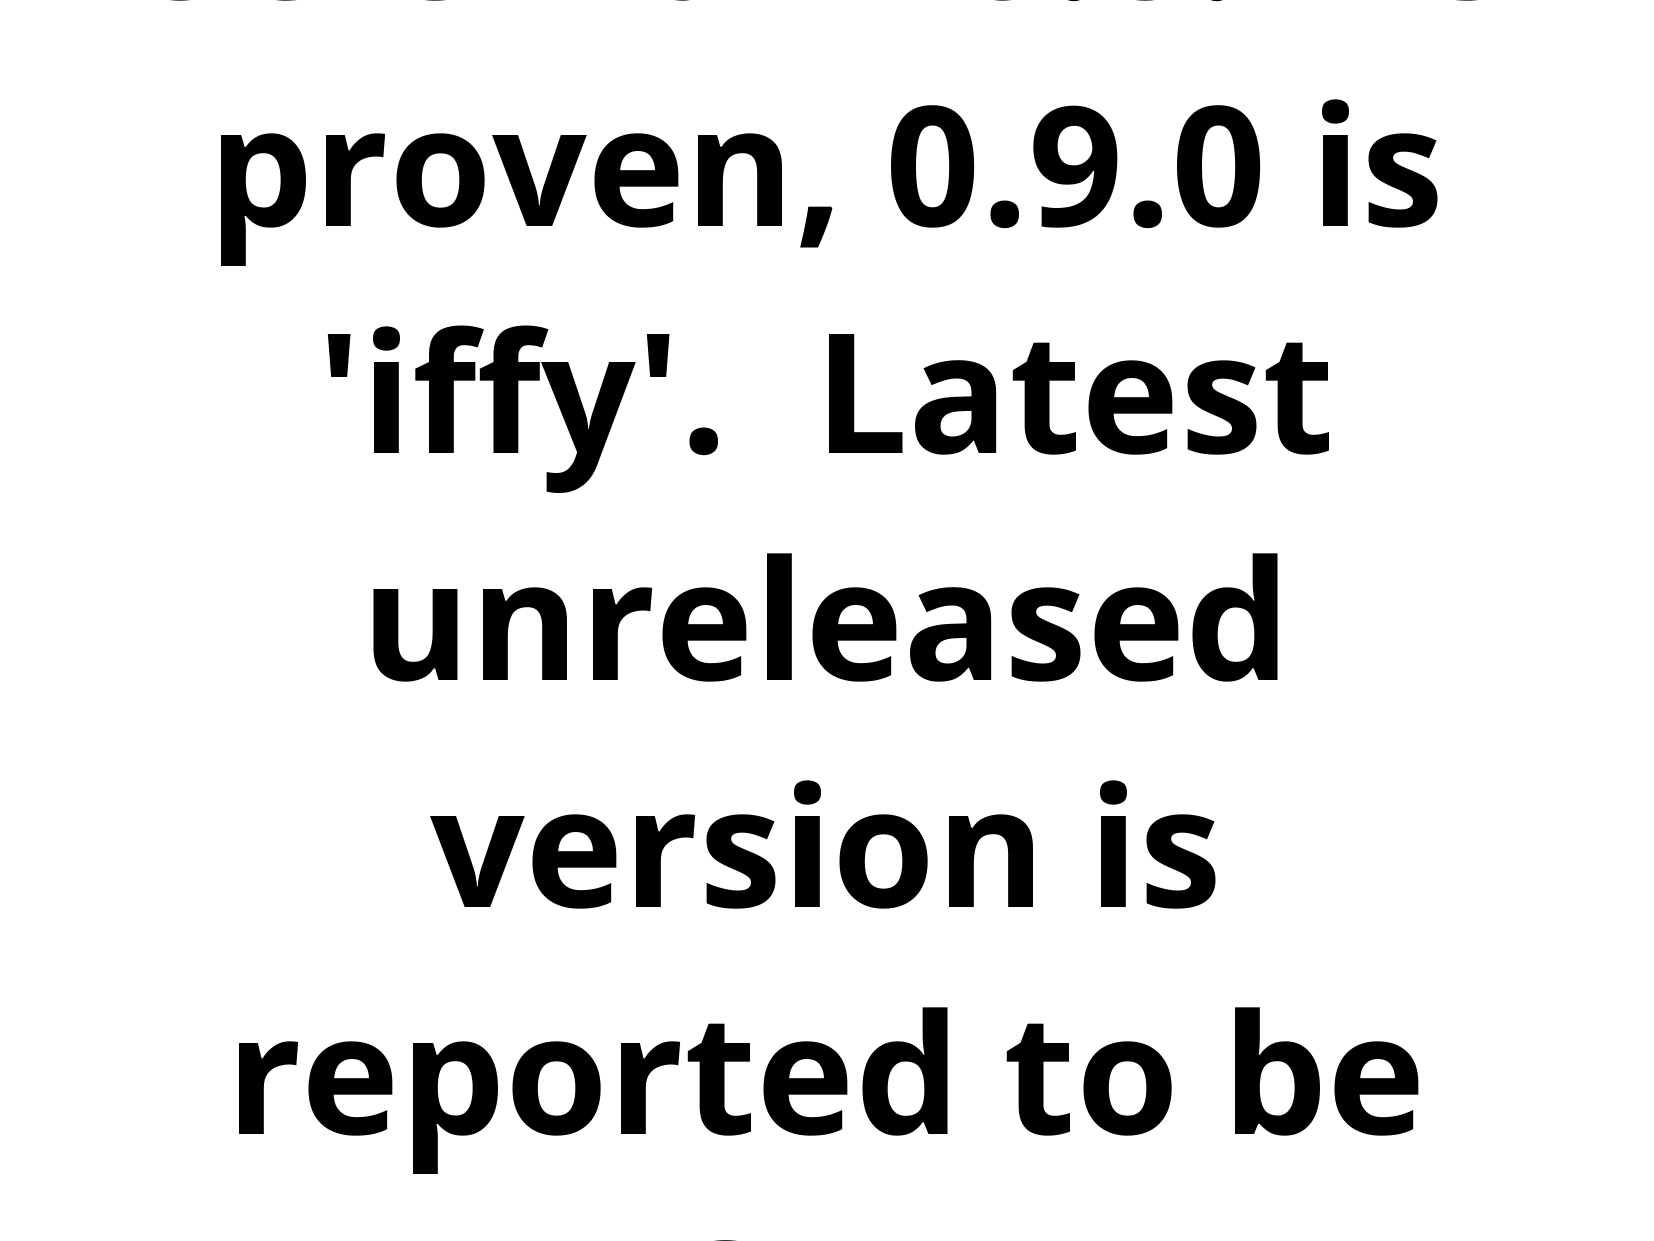

# Selenium 0.8.1 is proven, 0.9.0 is 'iffy'. Latest unreleased version is reported to be OK.